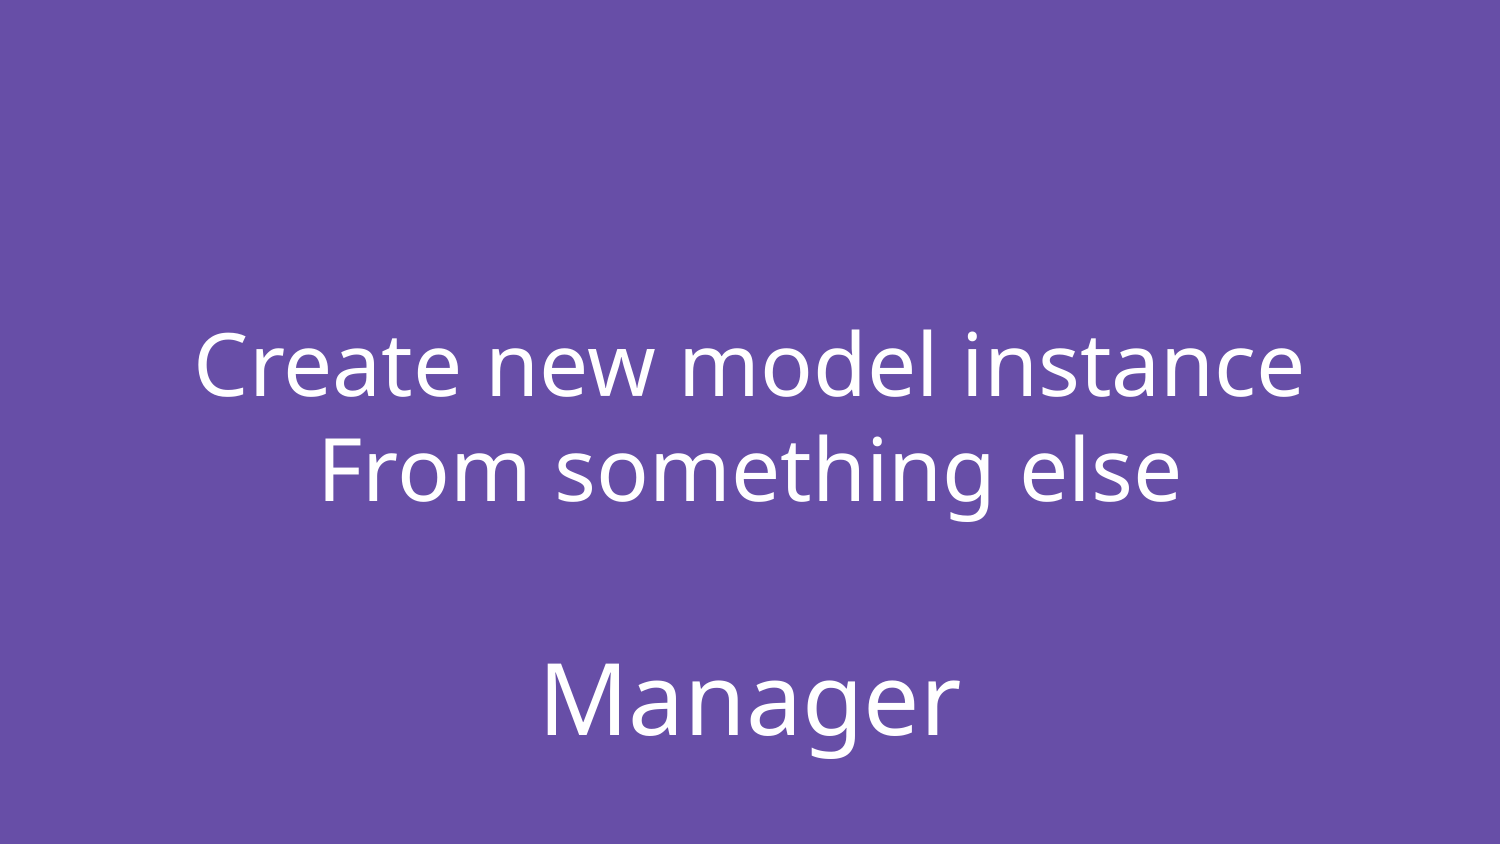

# Create new model instance From something else
Manager